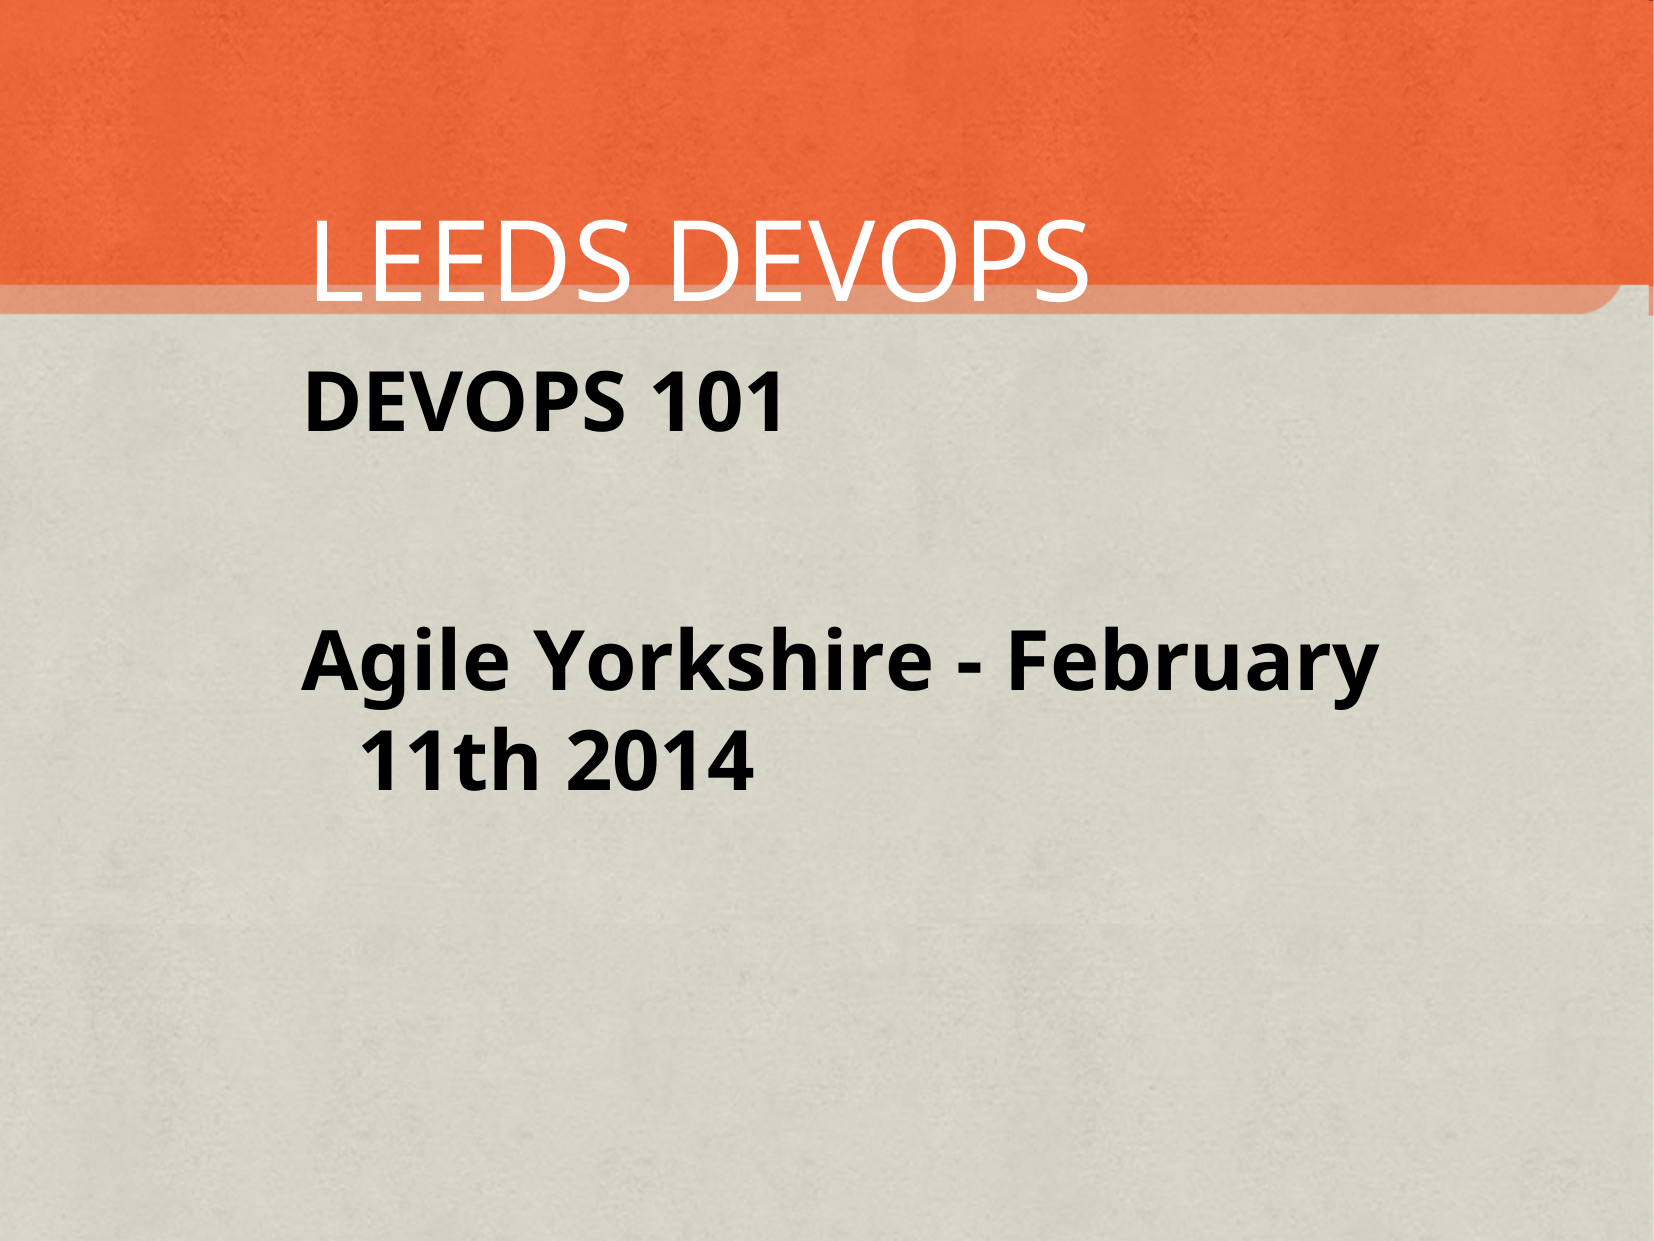

# LEEDS DEVOPS
DEVOPS 101
Agile Yorkshire - February 11th 2014